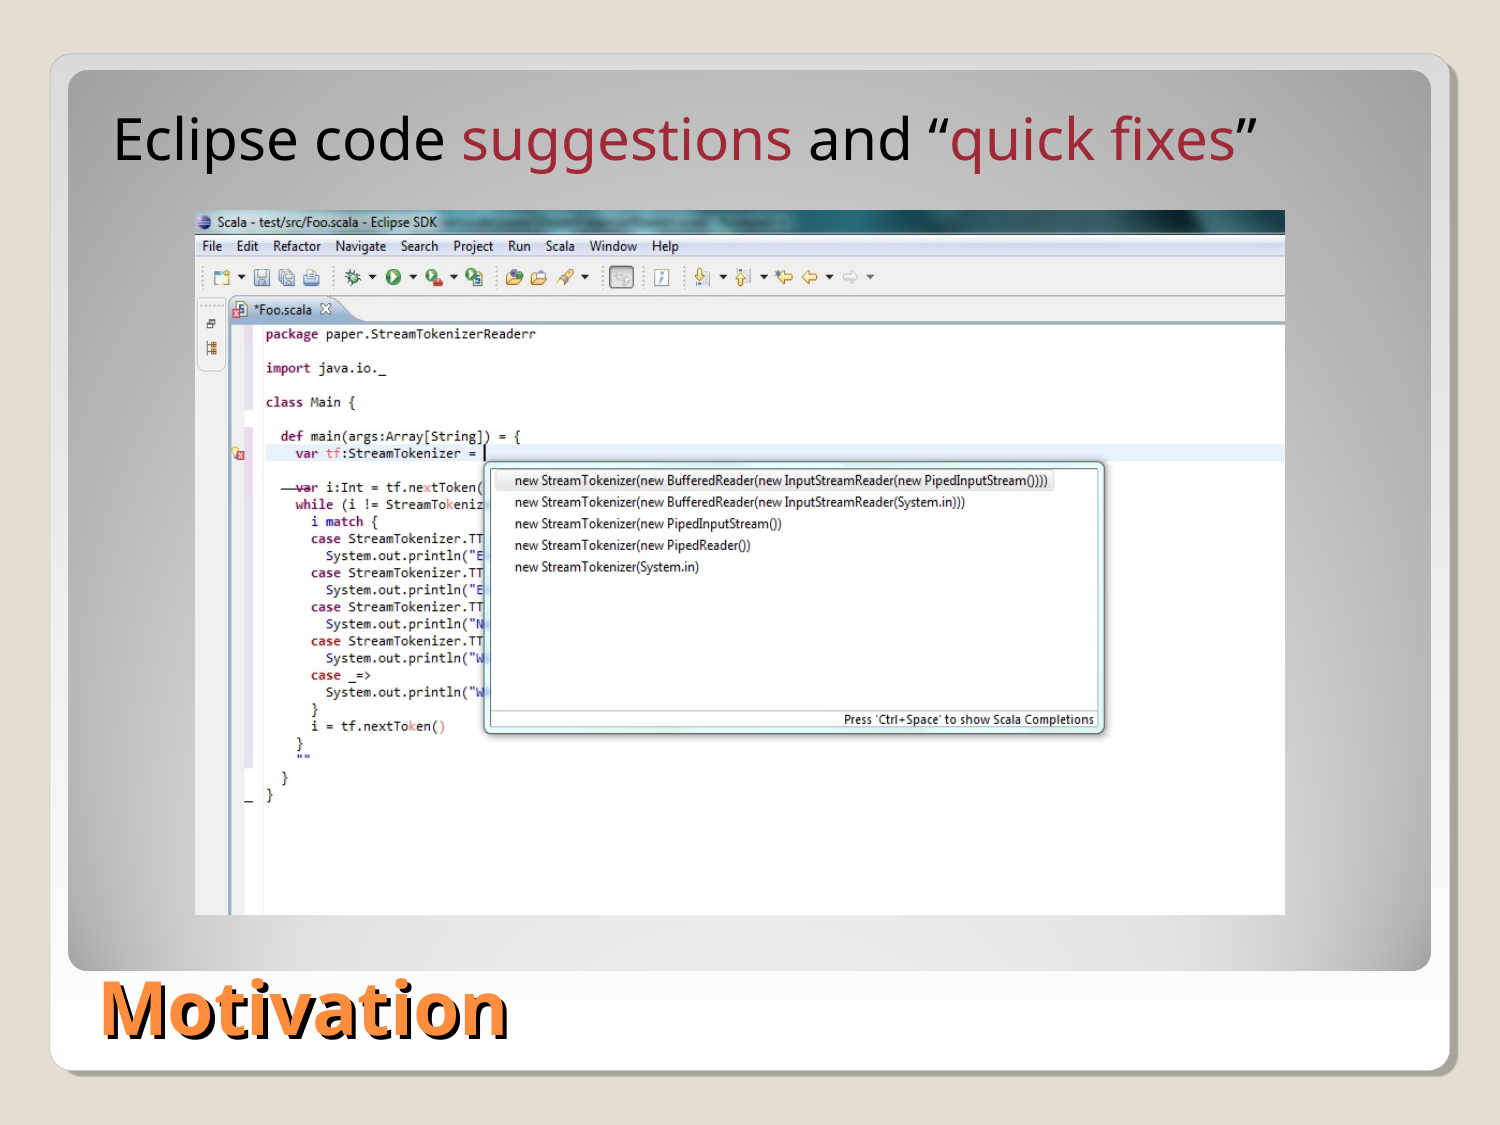

Eclipse code suggestions and “quick fixes”
Motivation